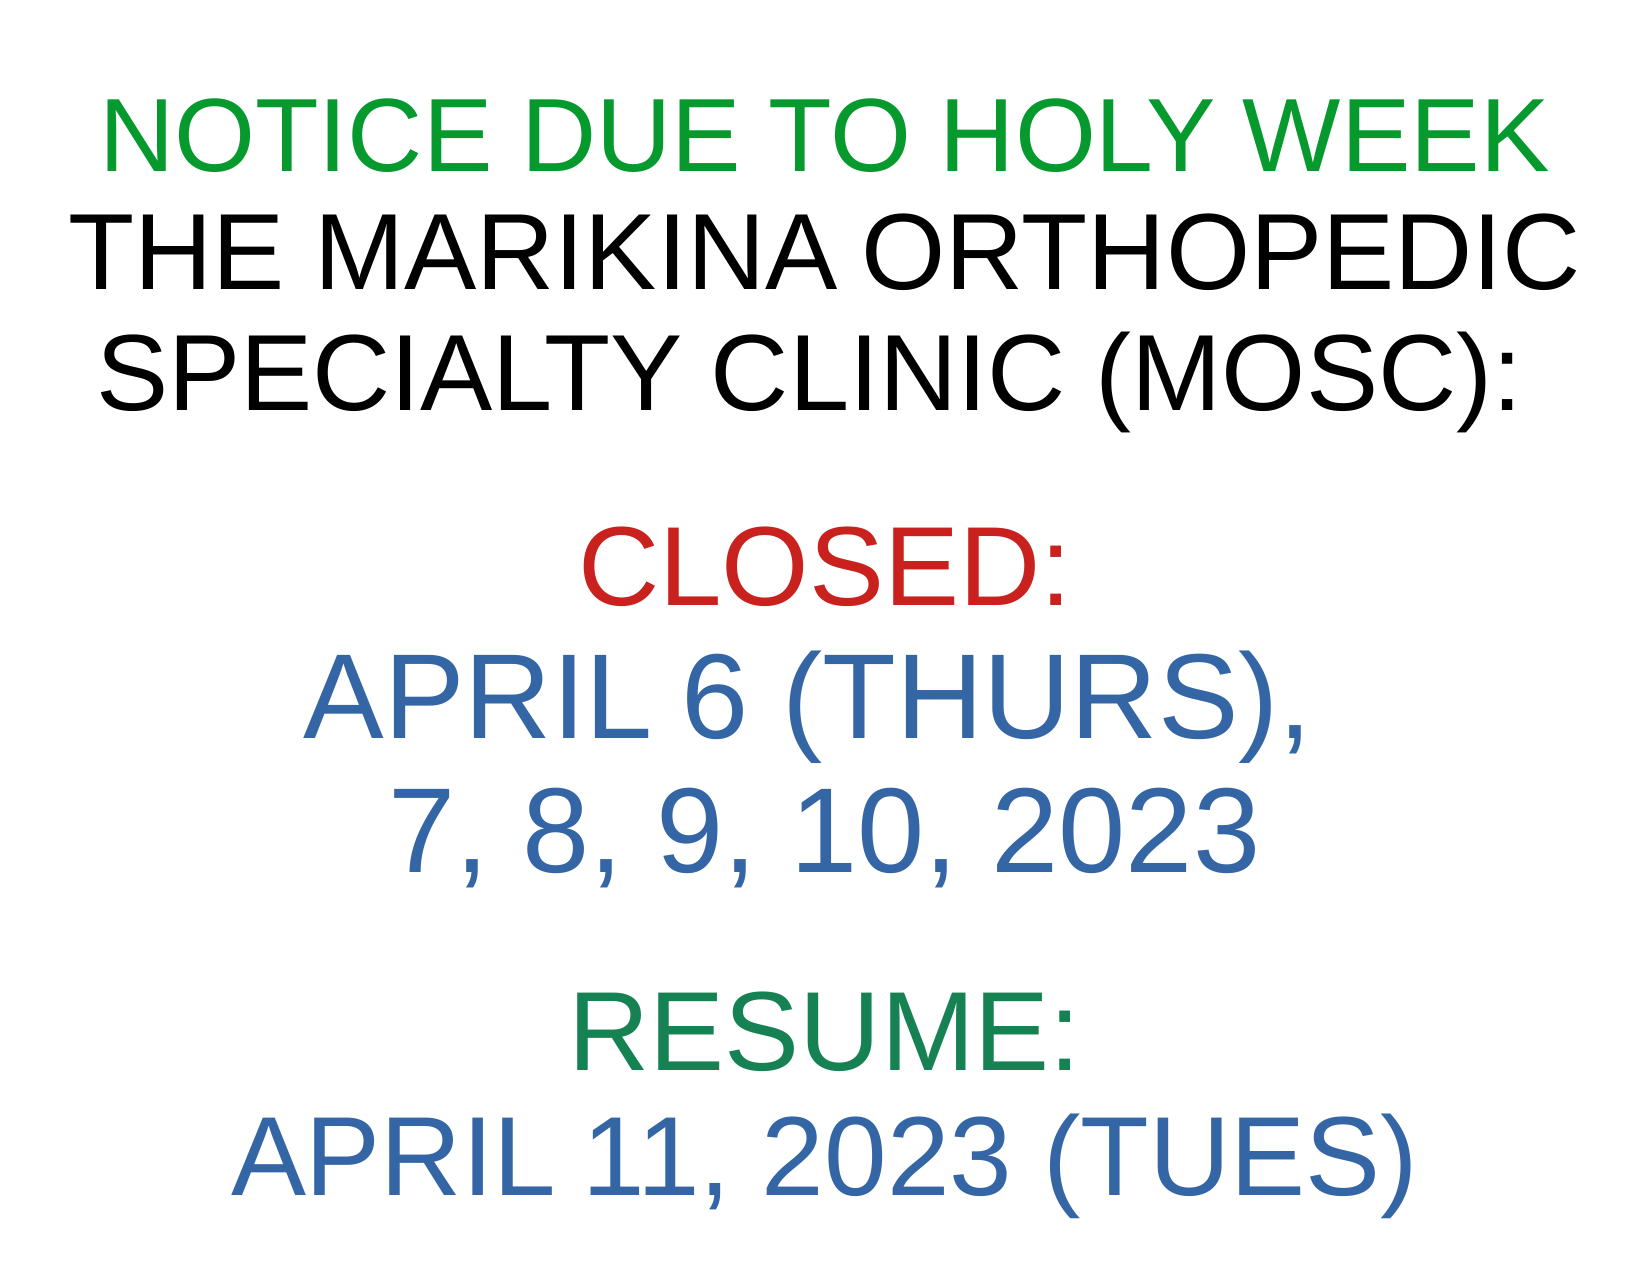

THE MARIKINA ORTHOPEDIC SPECIALTY CLINIC (MOSC):
CLOSED:
APRIL 6 (THURS),
7, 8, 9, 10, 2023
RESUME:
APRIL 11, 2023 (TUES)
# NOTICE DUE TO HOLY WEEK